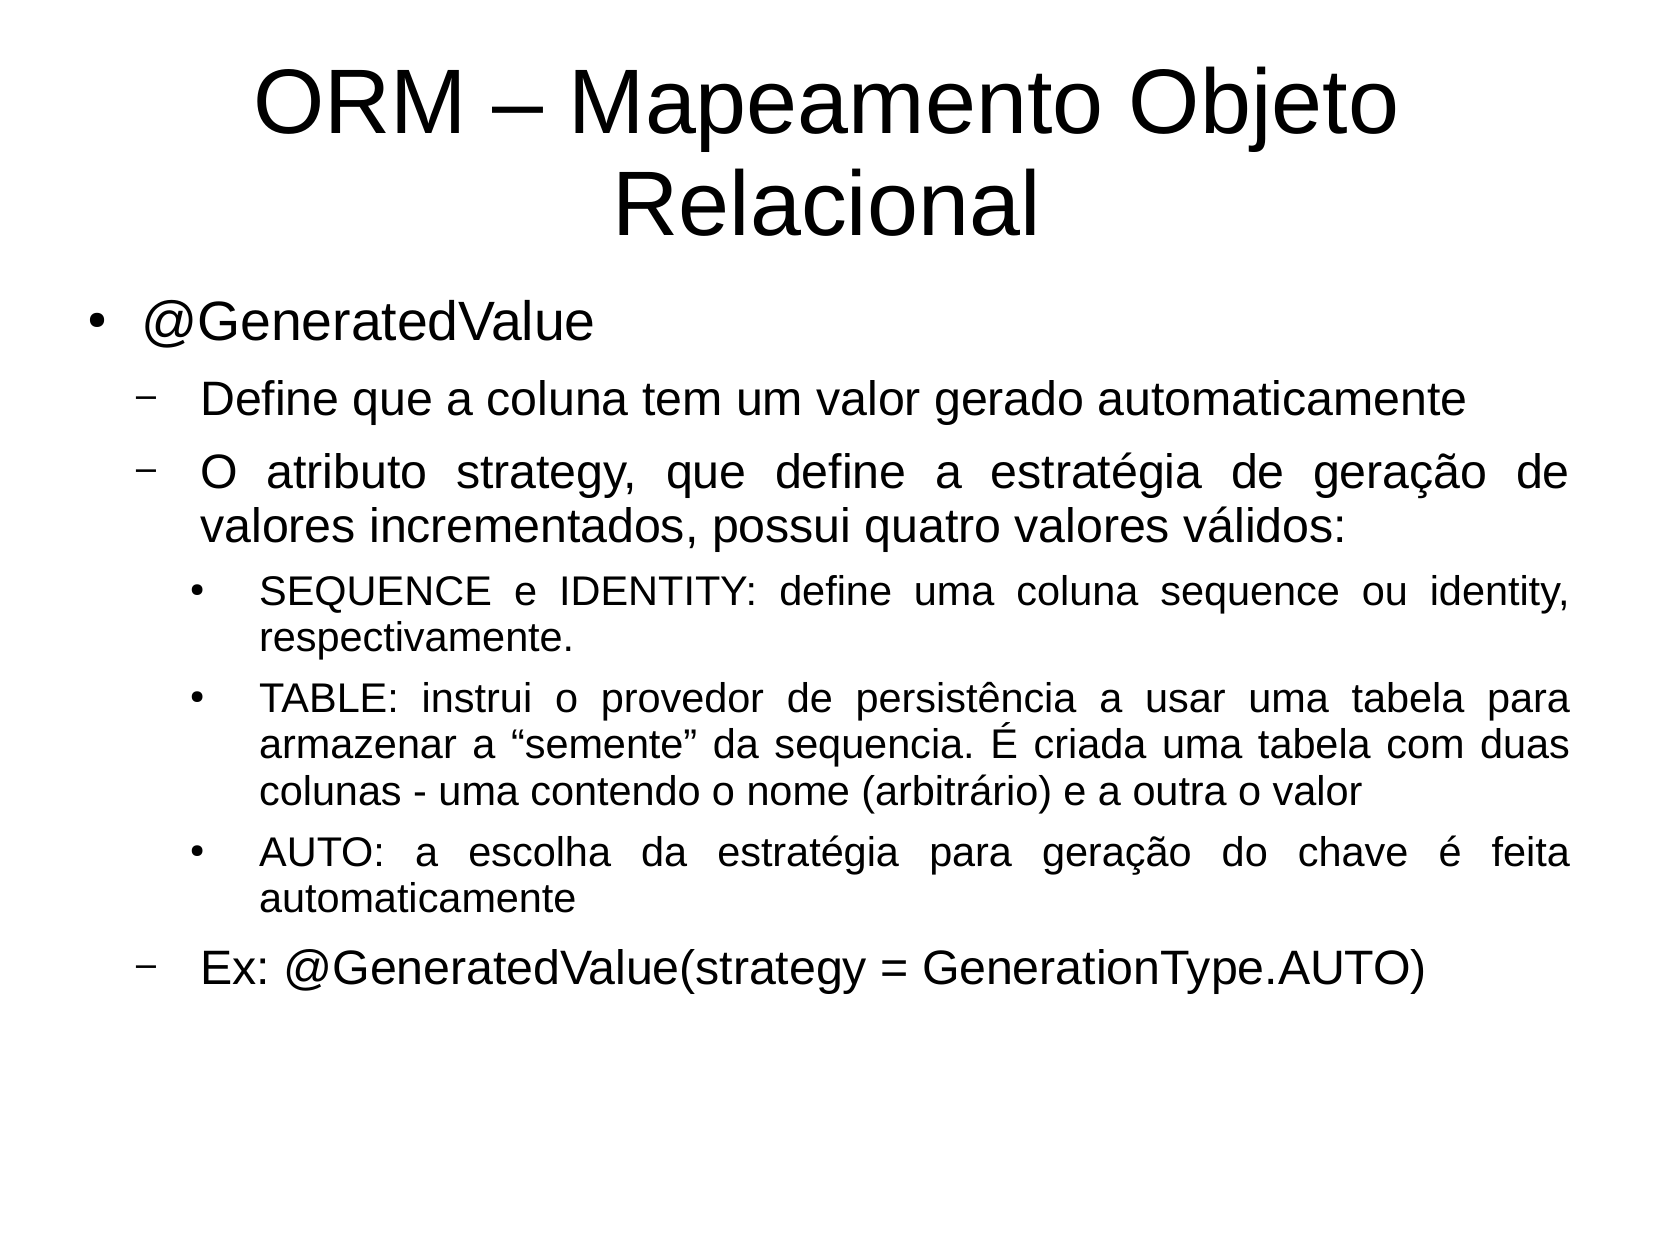

# ORM – Mapeamento Objeto Relacional
@GeneratedValue
Define que a coluna tem um valor gerado automaticamente
O atributo strategy, que define a estratégia de geração de valores incrementados, possui quatro valores válidos:
SEQUENCE e IDENTITY: define uma coluna sequence ou identity, respectivamente.
TABLE: instrui o provedor de persistência a usar uma tabela para armazenar a “semente” da sequencia. É criada uma tabela com duas colunas - uma contendo o nome (arbitrário) e a outra o valor
AUTO: a escolha da estratégia para geração do chave é feita automaticamente
Ex: @GeneratedValue(strategy = GenerationType.AUTO)